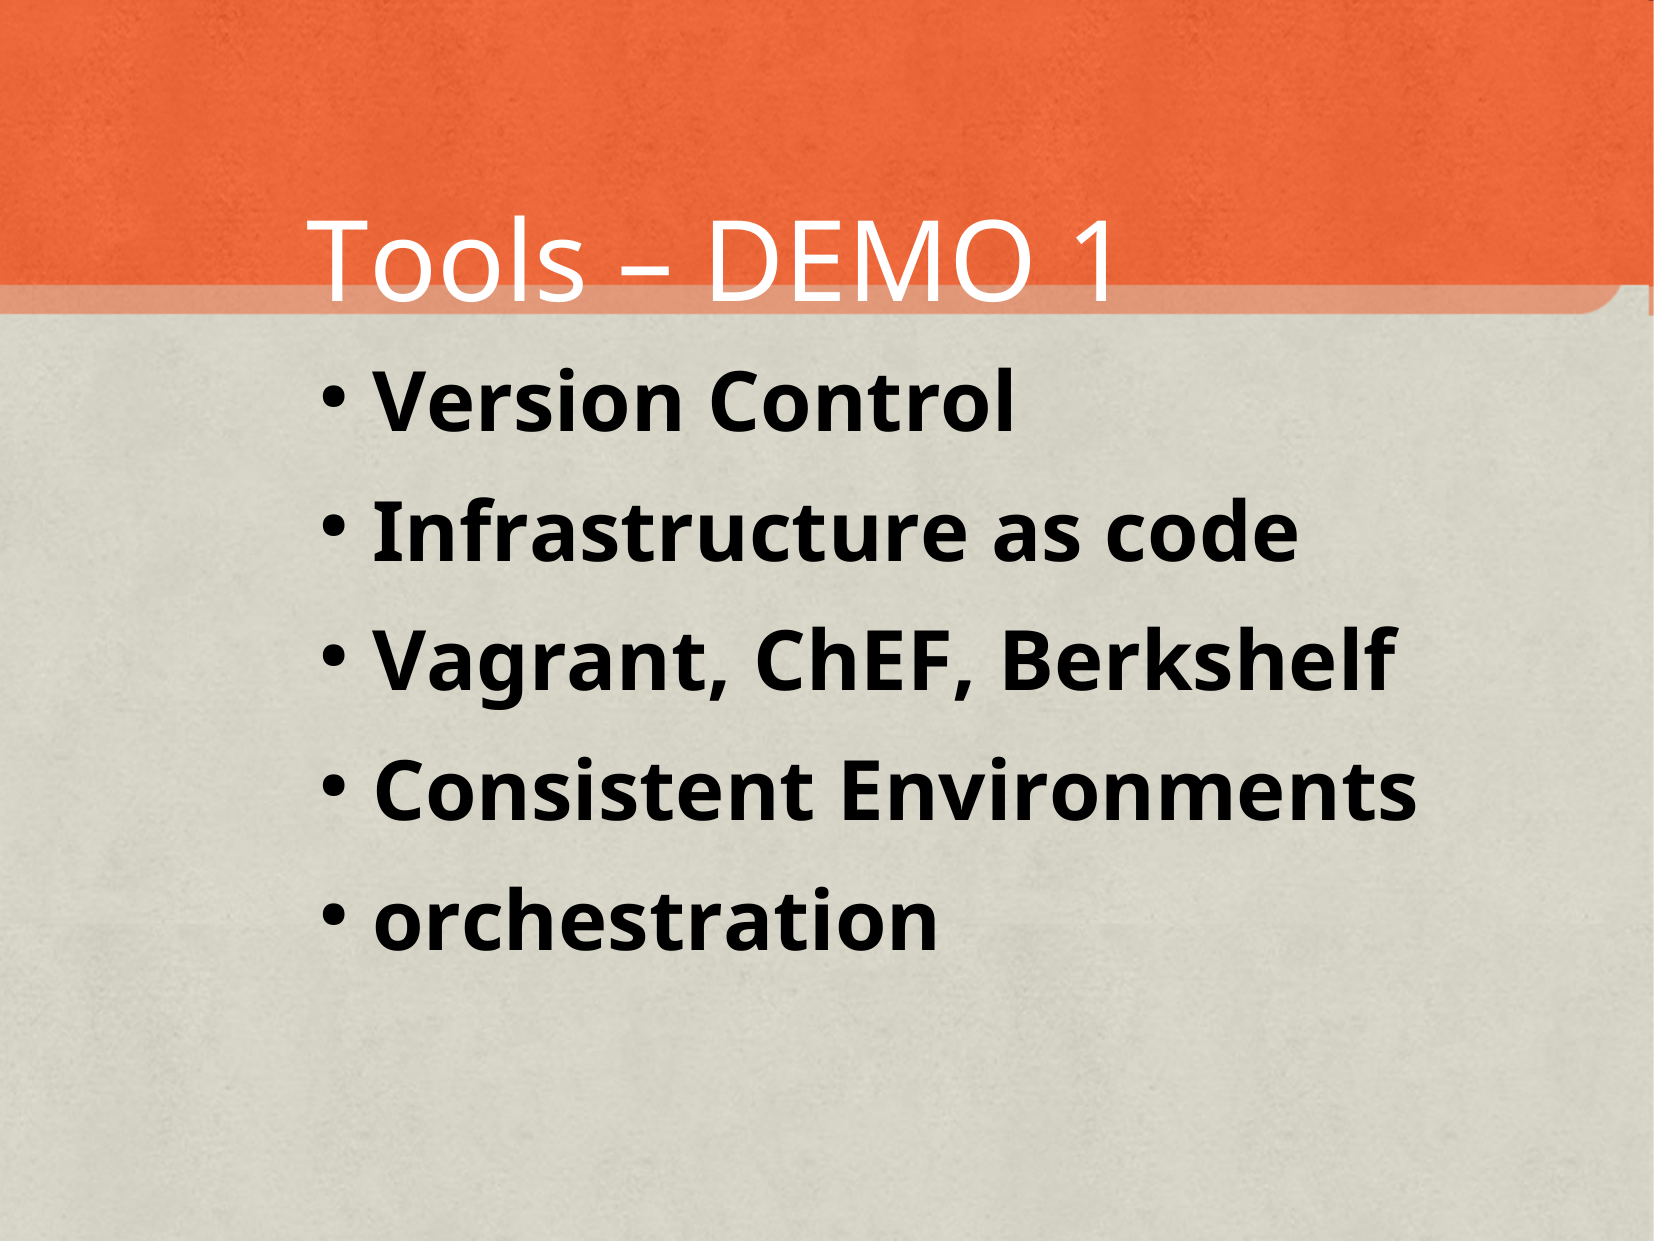

# Tools – DEMO 1
Version Control
Infrastructure as code
Vagrant, ChEF, Berkshelf
Consistent Environments
orchestration